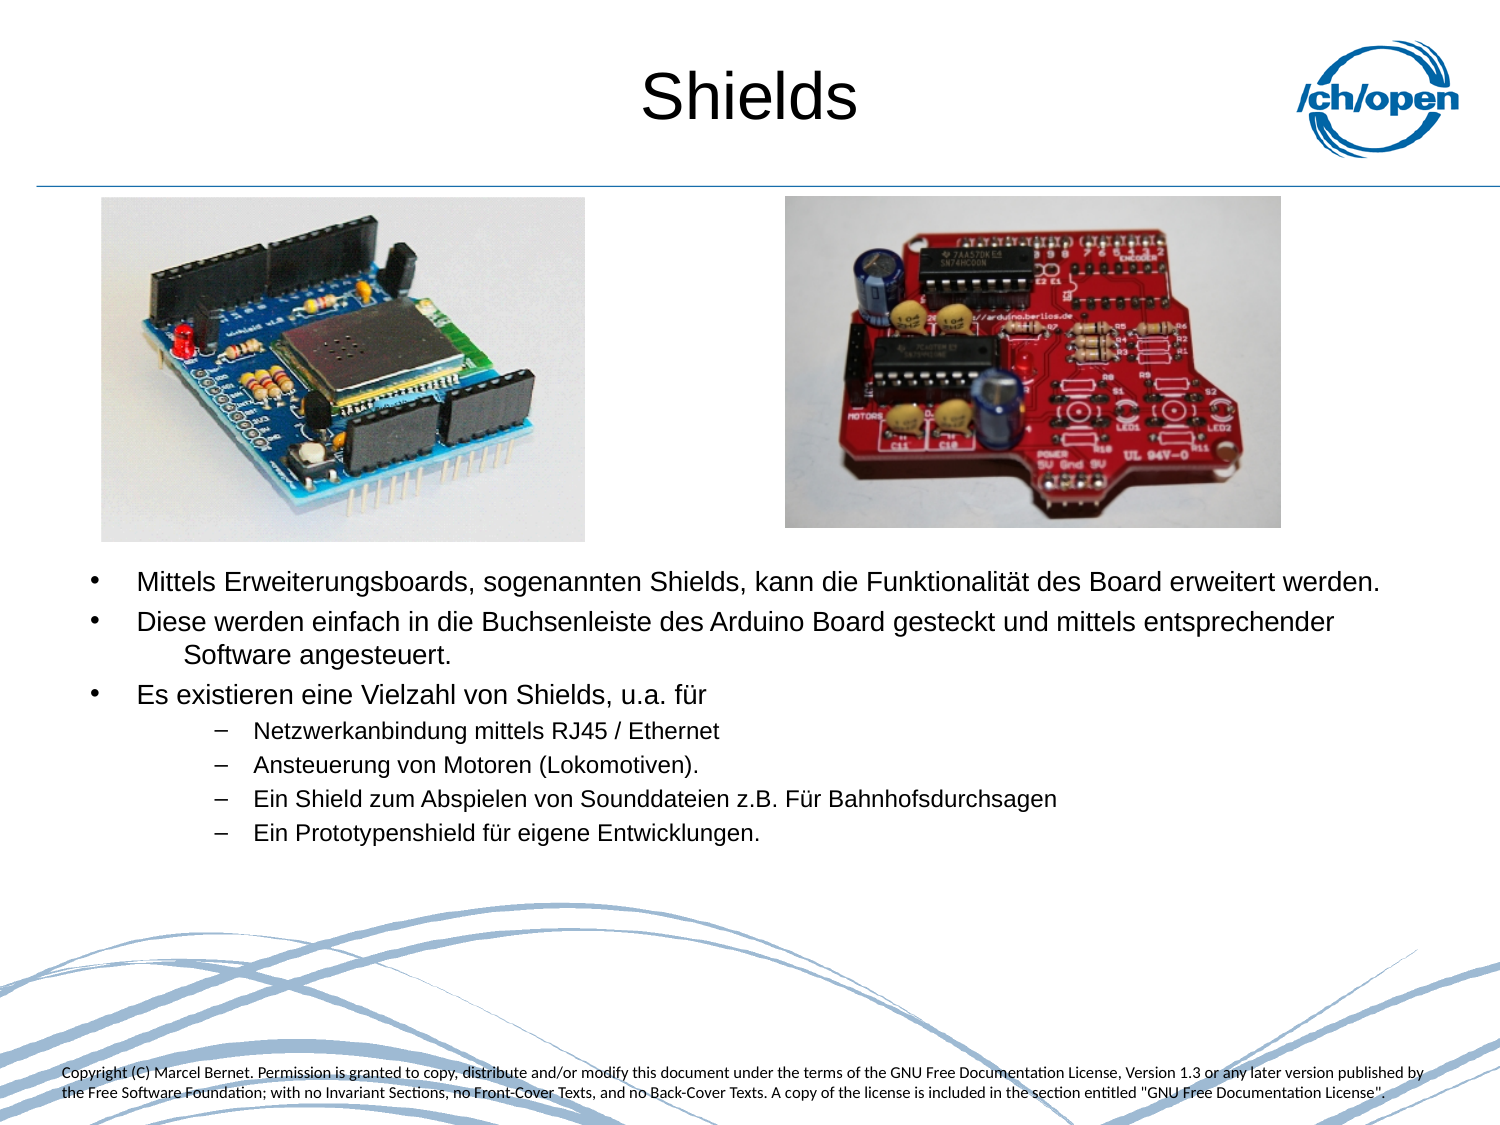

# Shields
Mittels Erweiterungsboards, sogenannten Shields, kann die Funktionalität des Board erweitert werden.
Diese werden einfach in die Buchsenleiste des Arduino Board gesteckt und mittels entsprechender Software angesteuert.
Es existieren eine Vielzahl von Shields, u.a. für
Netzwerkanbindung mittels RJ45 / Ethernet
Ansteuerung von Motoren (Lokomotiven).
Ein Shield zum Abspielen von Sounddateien z.B. Für Bahnhofsdurchsagen
Ein Prototypenshield für eigene Entwicklungen.